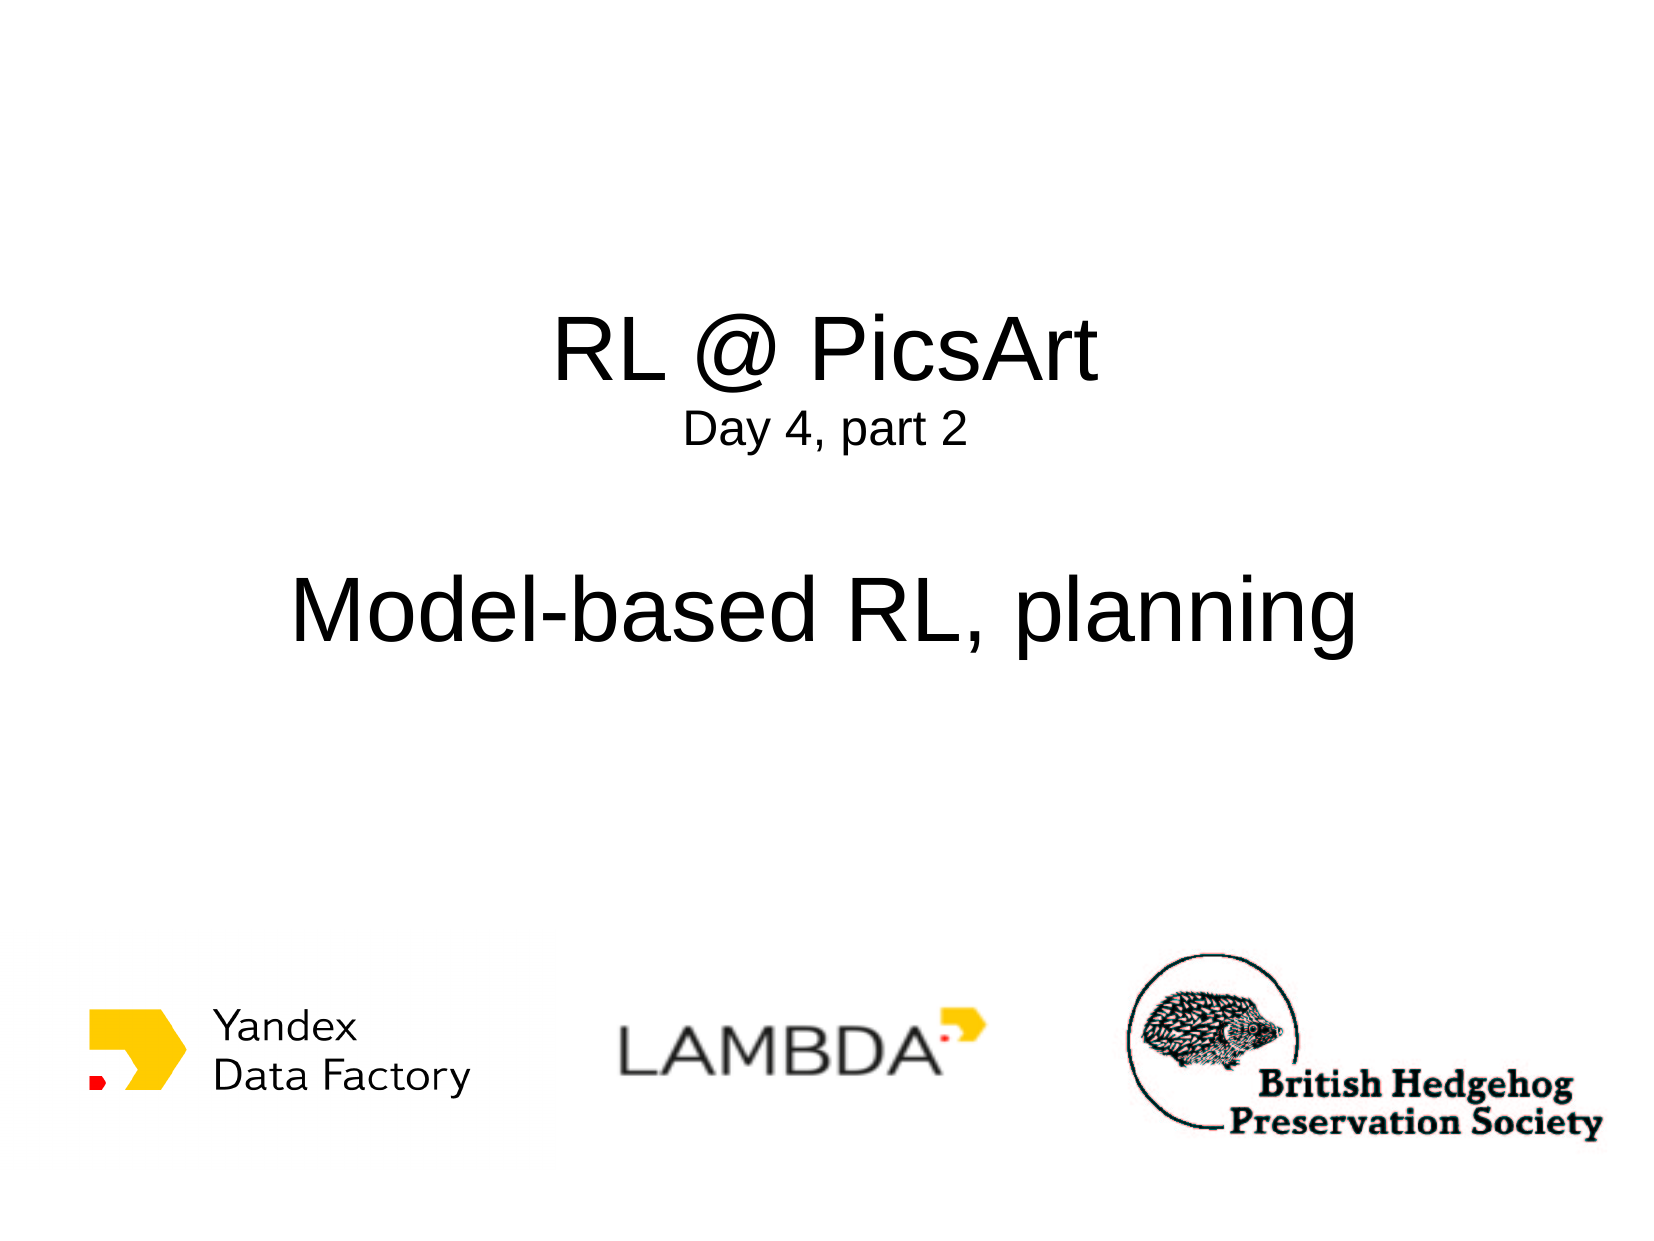

RL @ PicsArt
Day 4, part 2
Model-based RL, planning
1